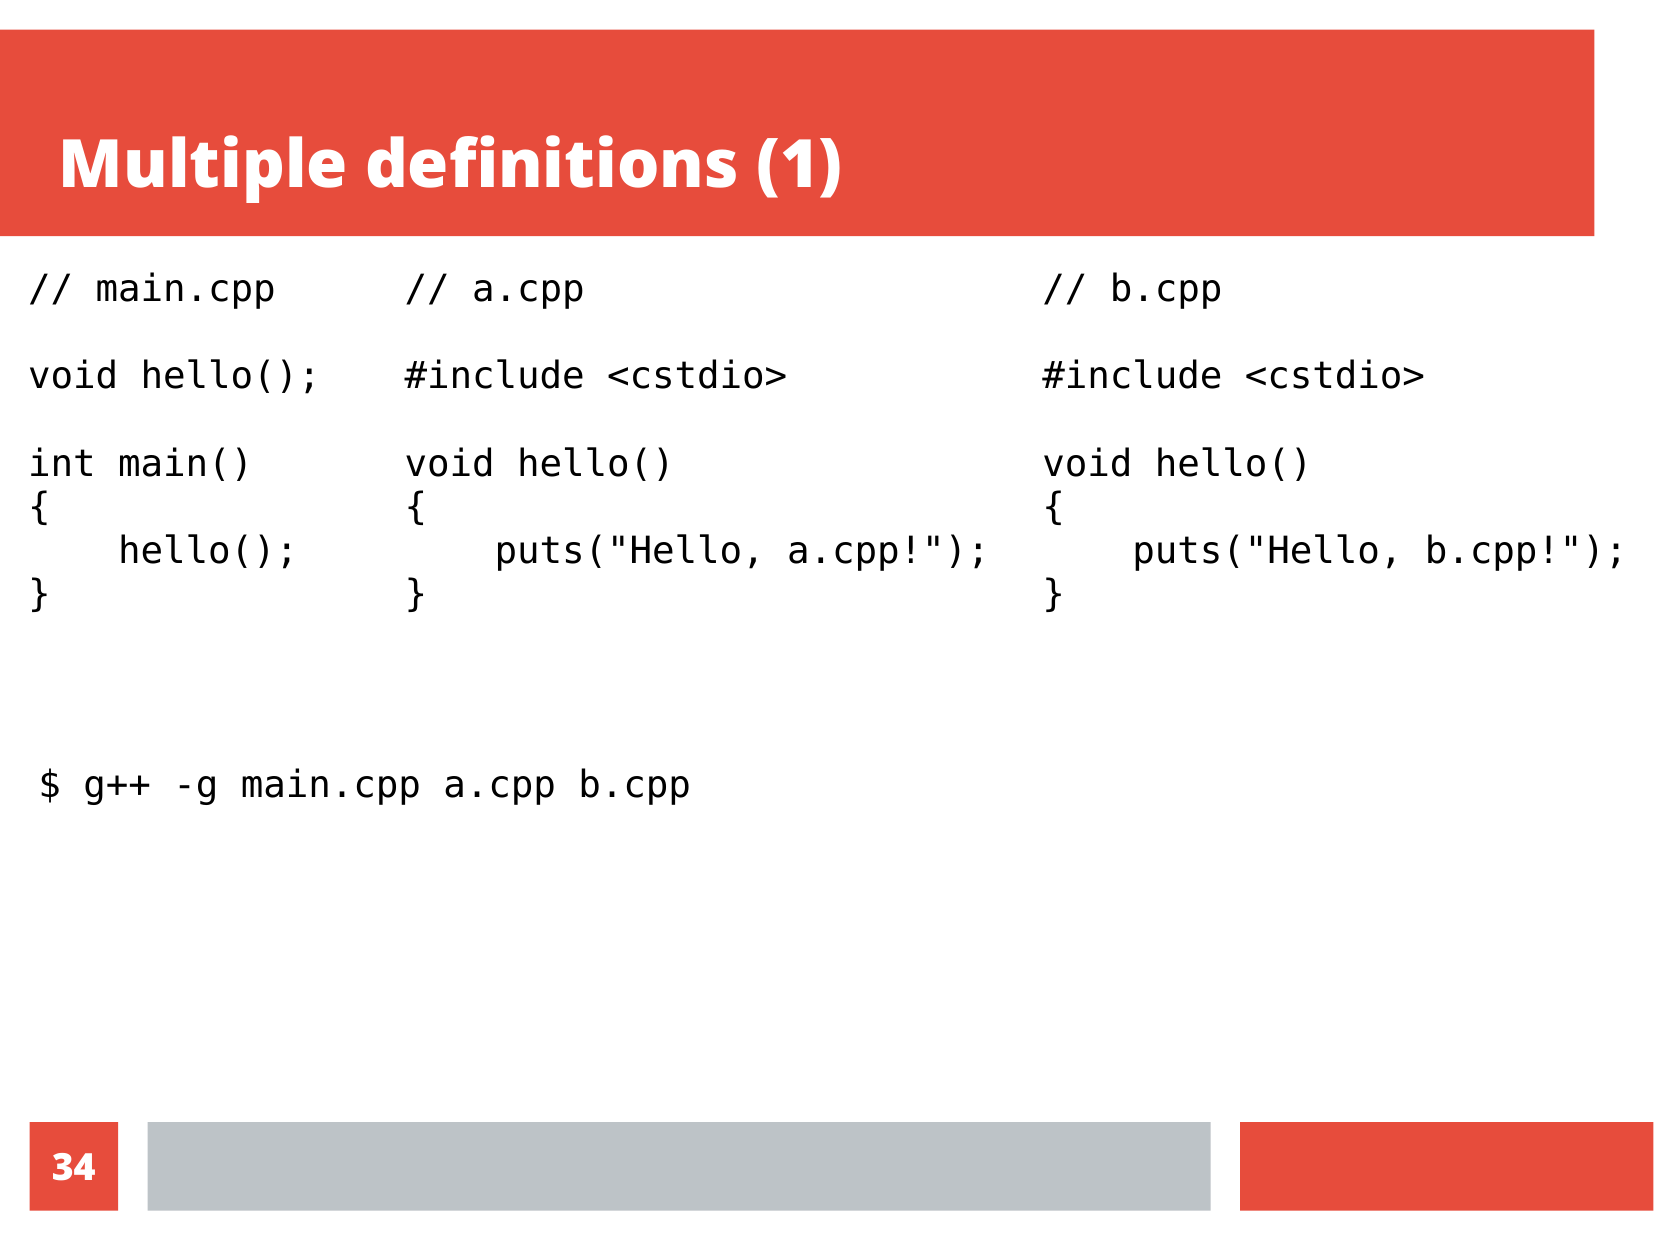

# Multiple definitions (1)
// main.cpp
void hello();
int main()
{
 hello();
}
// a.cpp
#include <cstdio>
void hello()
{
 puts("Hello, a.cpp!");
}
// b.cpp
#include <cstdio>
void hello()
{
 puts("Hello, b.cpp!");
}
$ g++ -g main.cpp a.cpp b.cpp
34